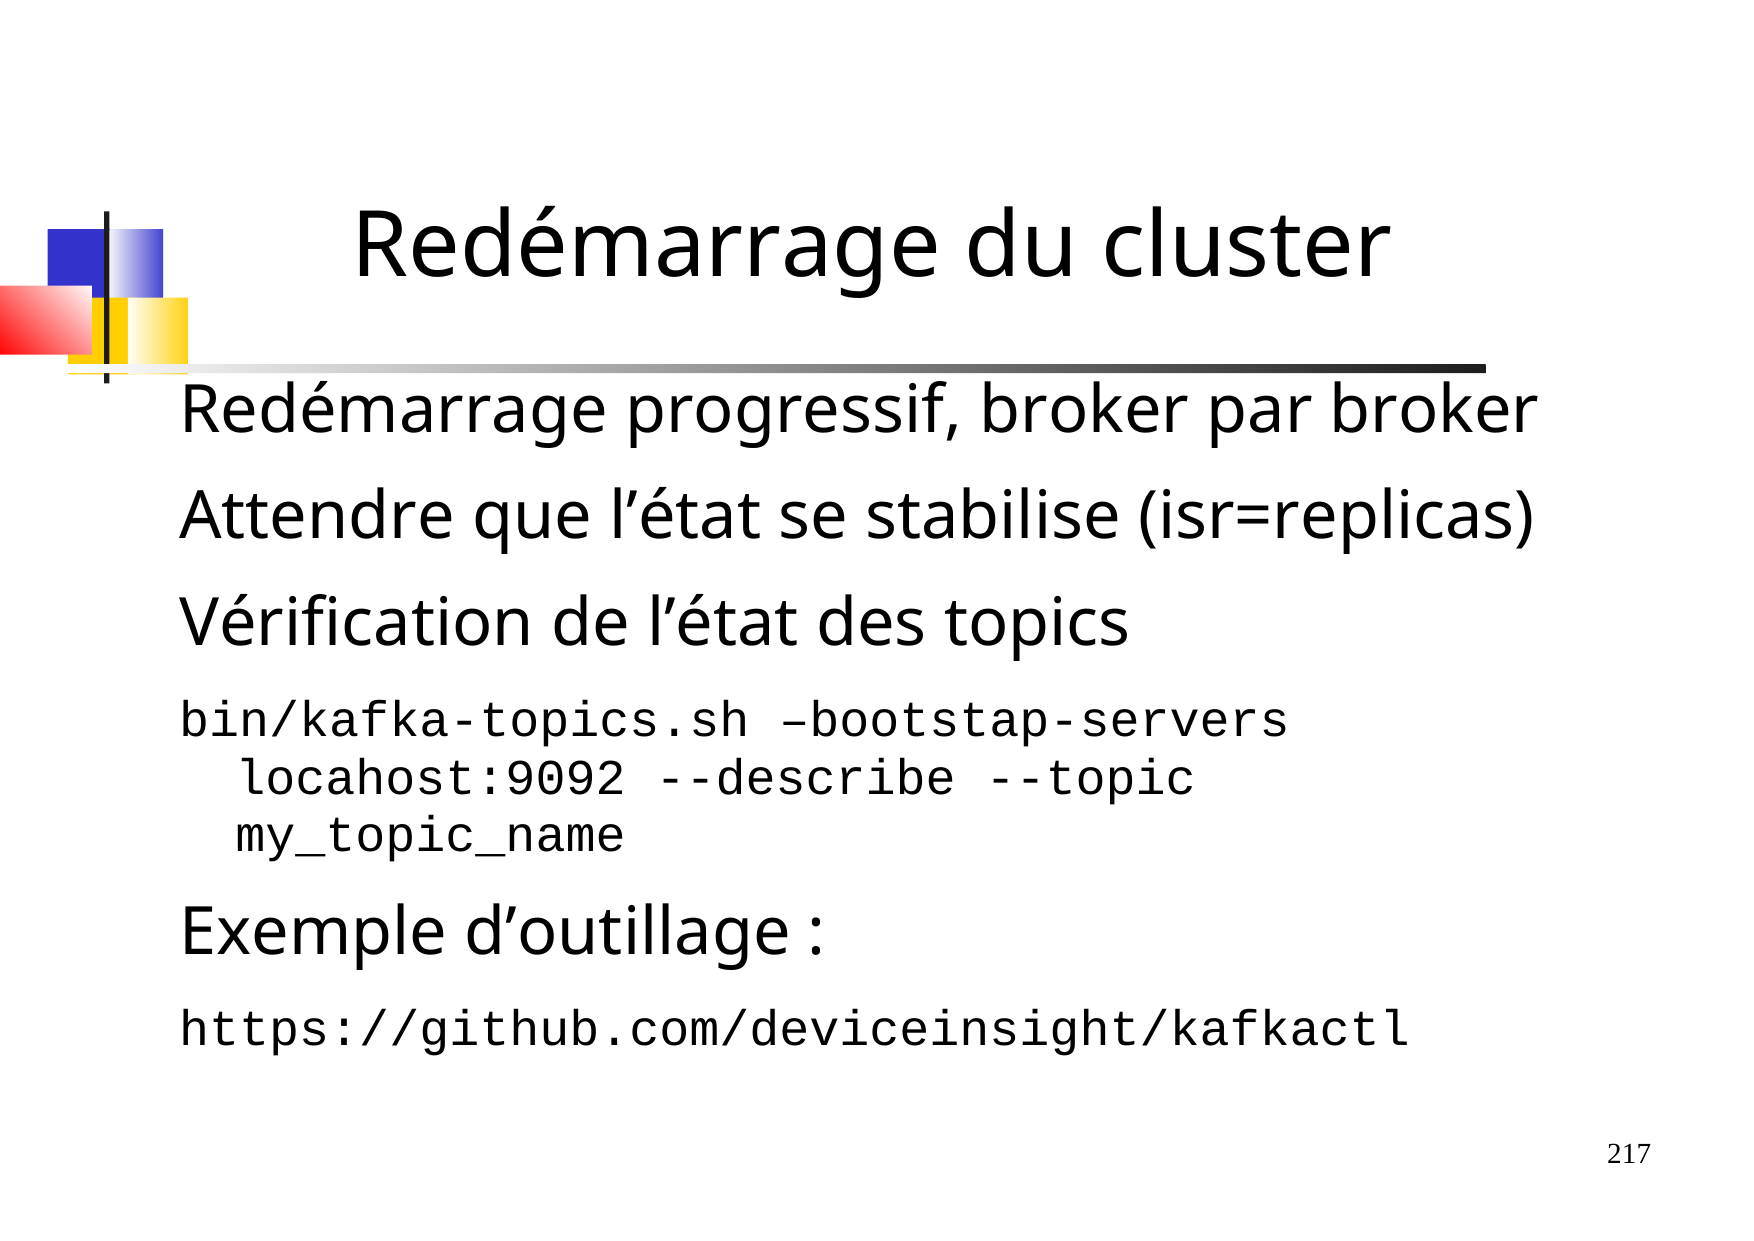

# Redémarrage du cluster
Redémarrage progressif, broker par broker
Attendre que l’état se stabilise (isr=replicas)
Vérification de l’état des topics
bin/kafka-topics.sh –bootstap-servers locahost:9092 --describe --topic my_topic_name
Exemple d’outillage :
https://github.com/deviceinsight/kafkactl